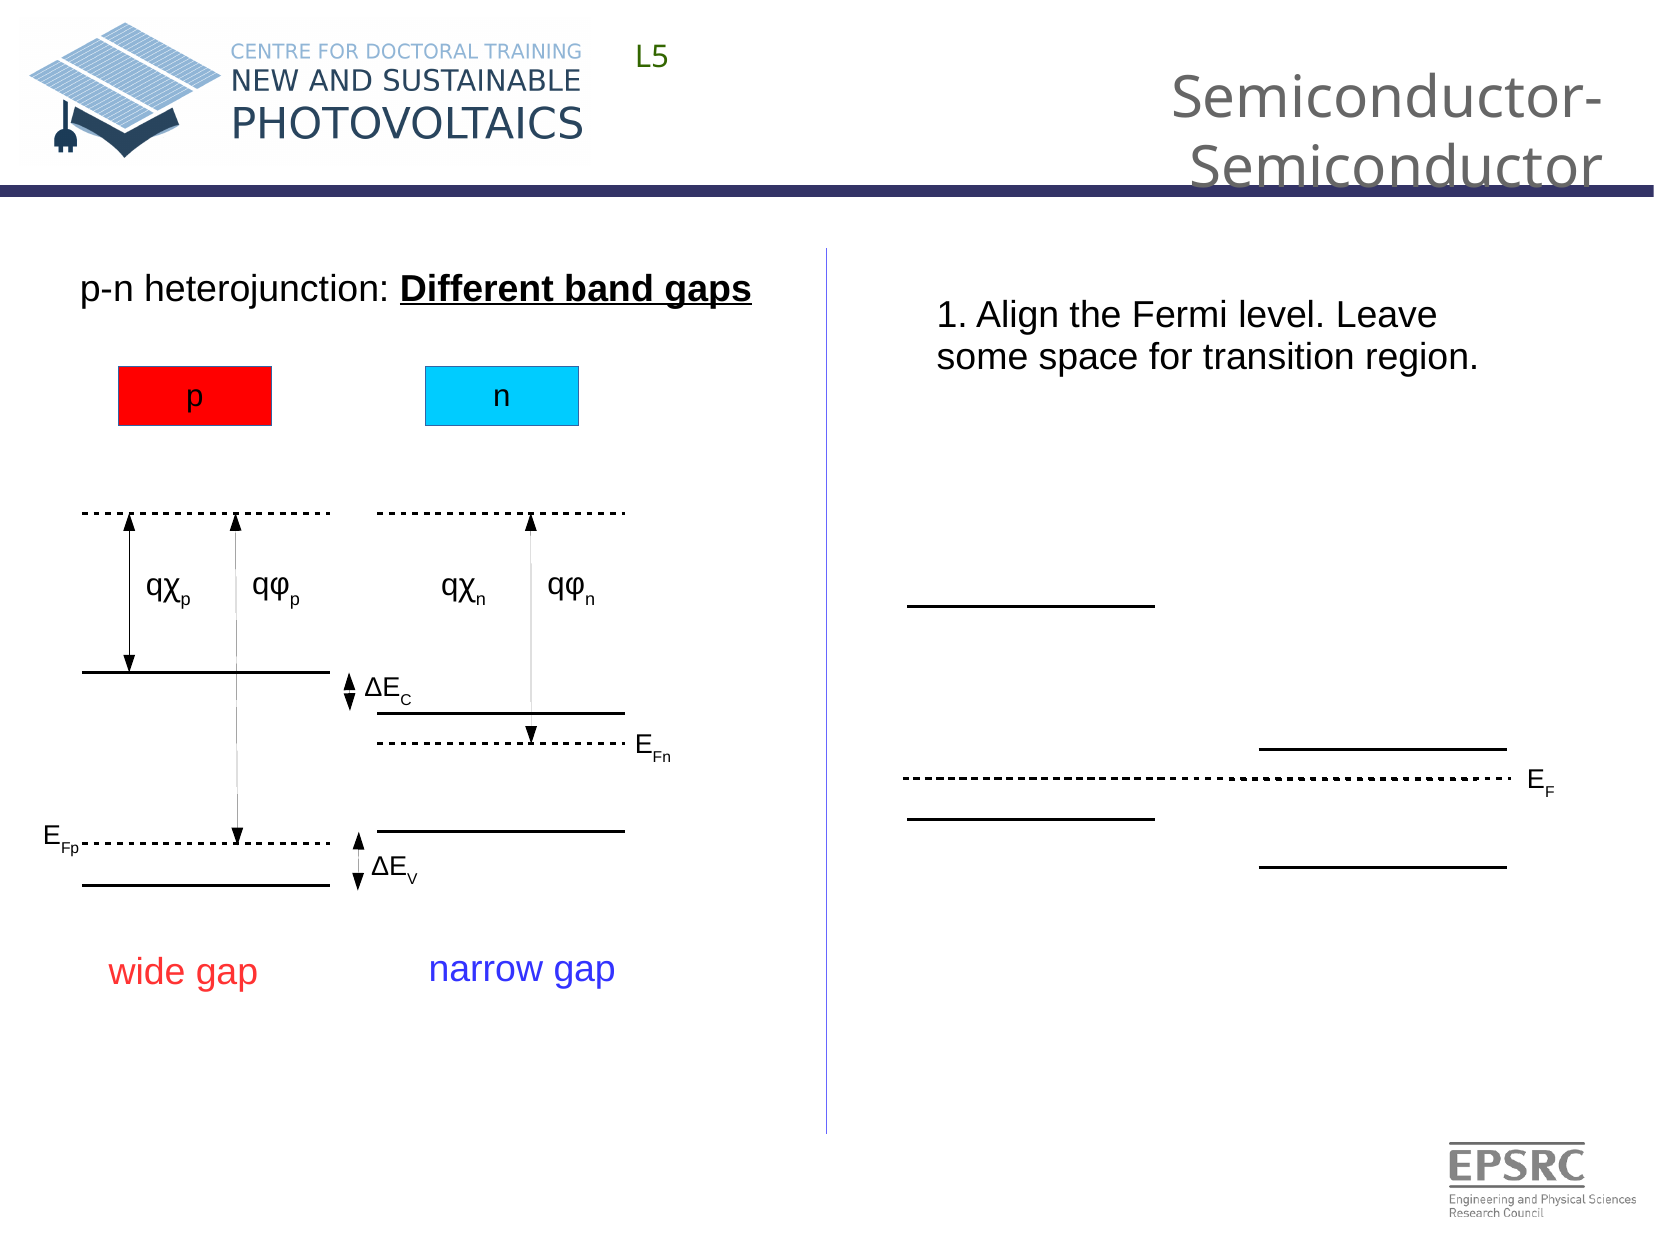

L5
Semiconductor-Semiconductor
p-n heterojunction: Different band gaps
1. Align the Fermi level. Leave some space for transition region.
p
n
qχp
qχn
qφp
qφn
ΔEC
EFn
EF
EFp
ΔEV
narrow gap
wide gap